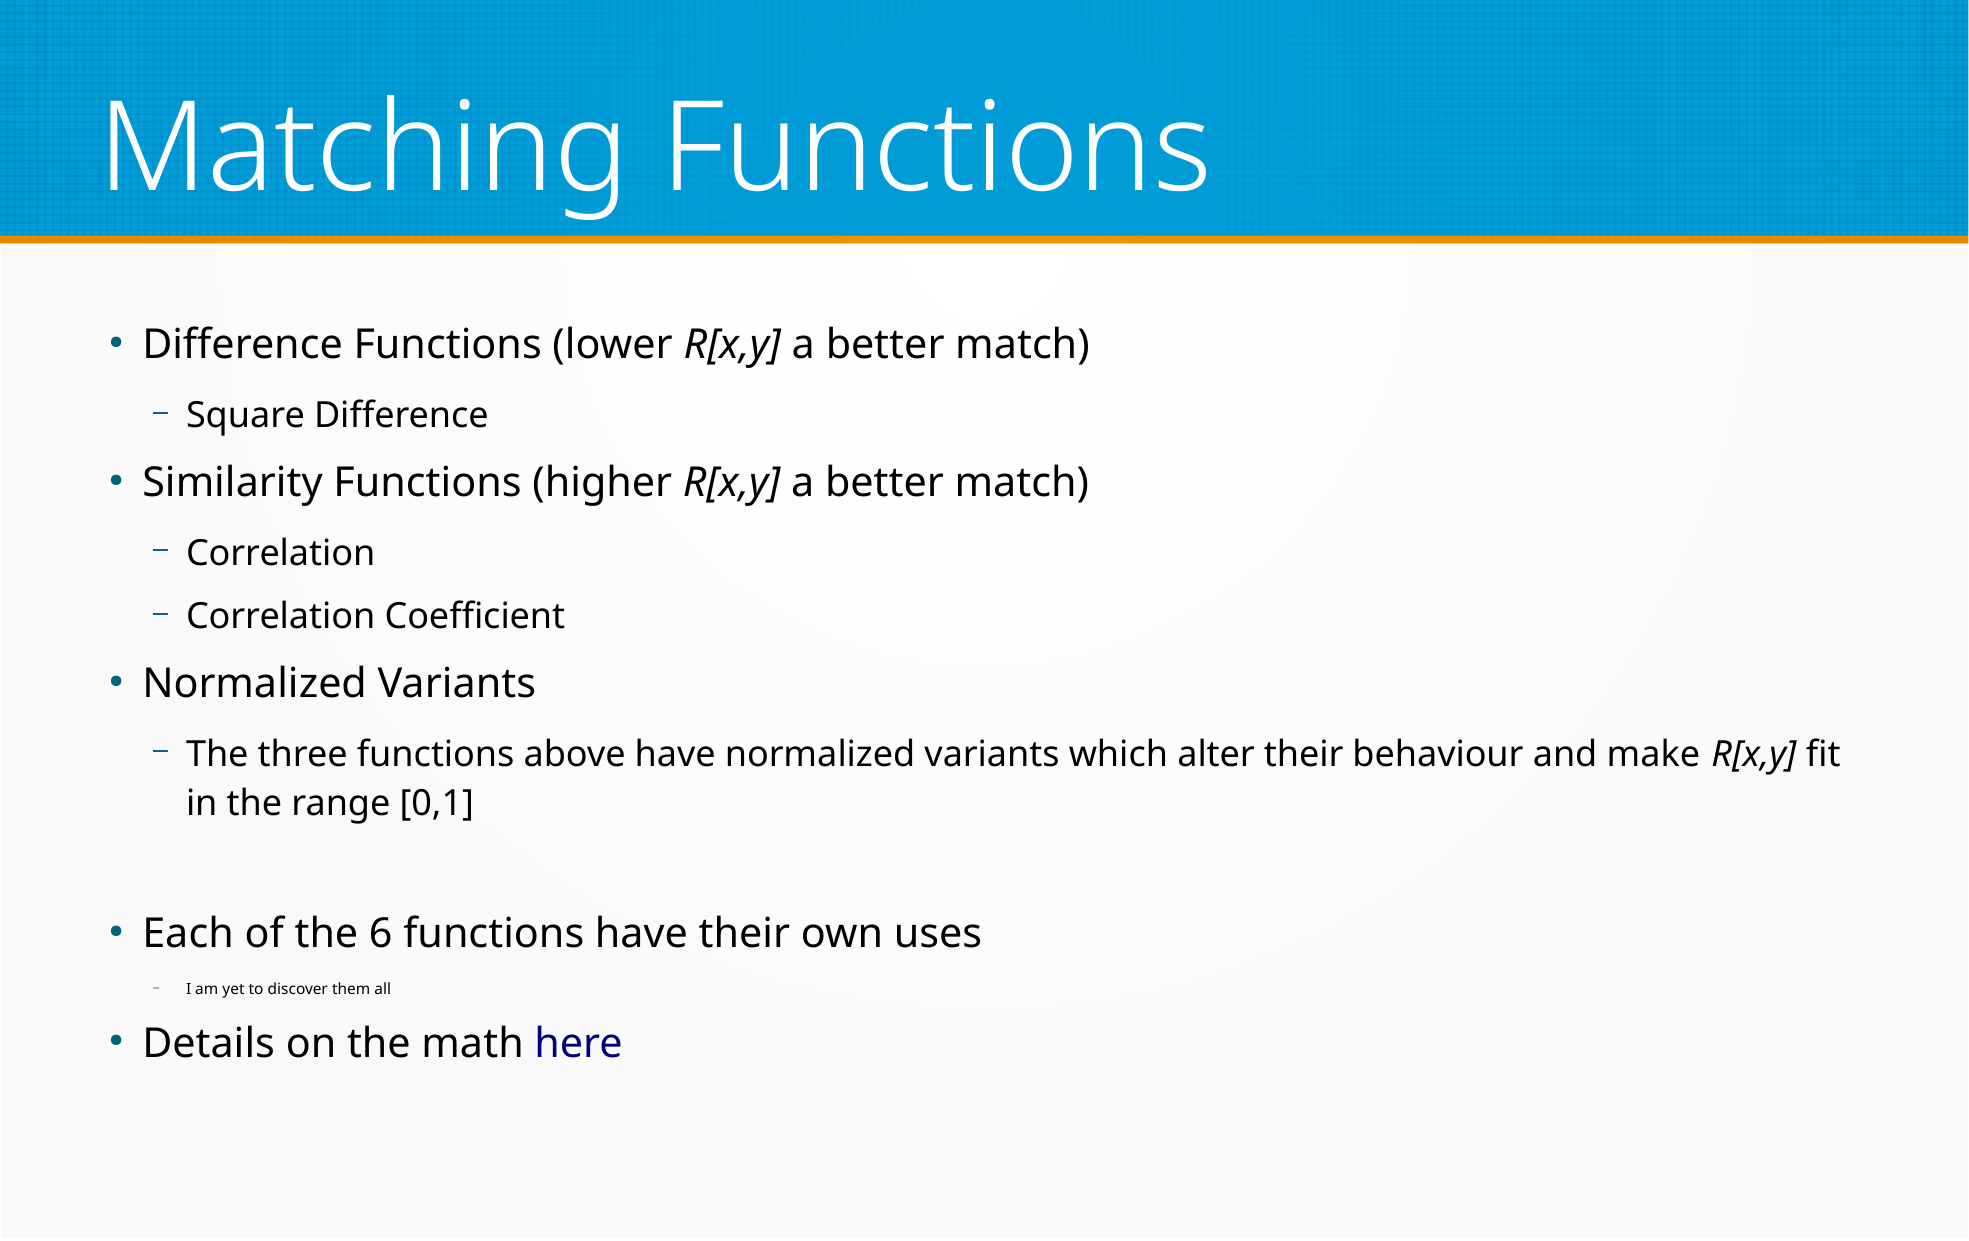

# Matching Functions
Difference Functions (lower R[x,y] a better match)
Square Difference
Similarity Functions (higher R[x,y] a better match)
Correlation
Correlation Coefficient
Normalized Variants
The three functions above have normalized variants which alter their behaviour and make R[x,y] fit in the range [0,1]
Each of the 6 functions have their own uses
I am yet to discover them all
Details on the math here